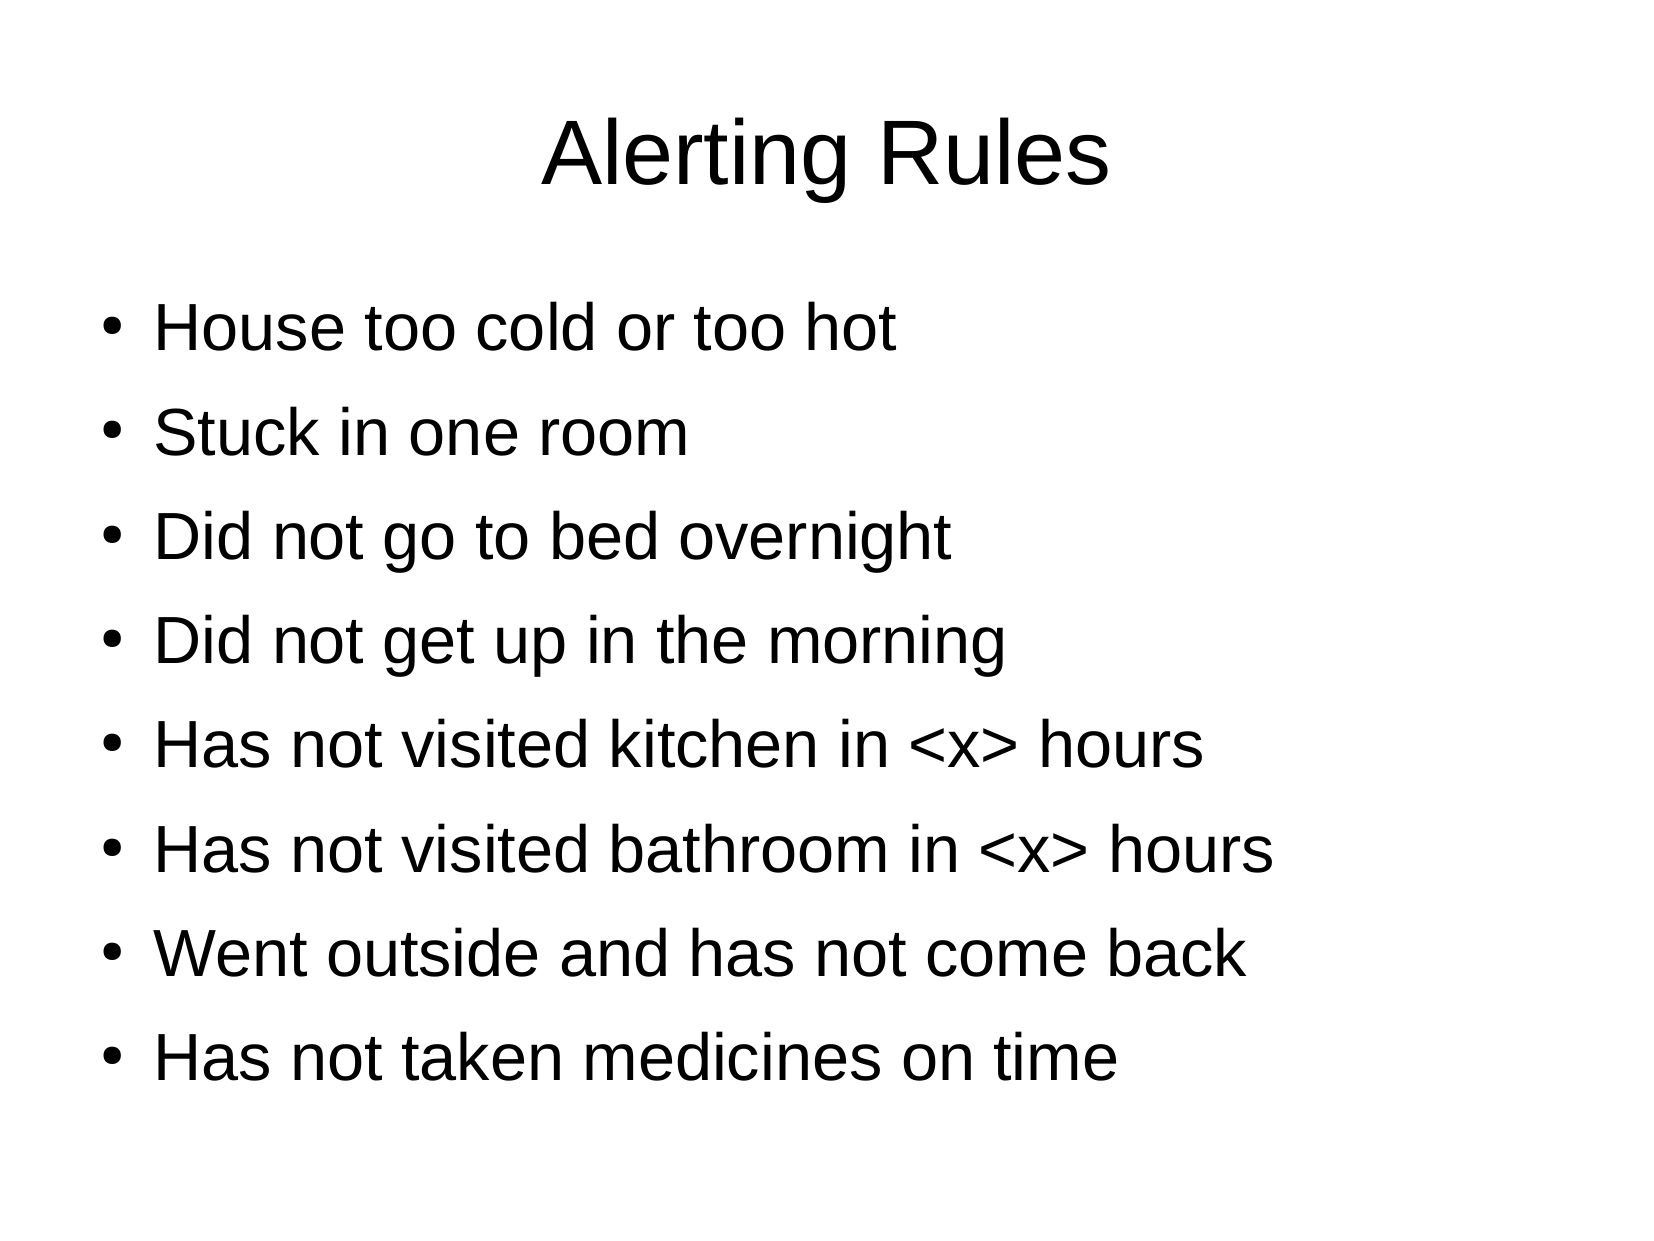

# Alerting Rules
House too cold or too hot
Stuck in one room
Did not go to bed overnight
Did not get up in the morning
Has not visited kitchen in <x> hours
Has not visited bathroom in <x> hours
Went outside and has not come back
Has not taken medicines on time